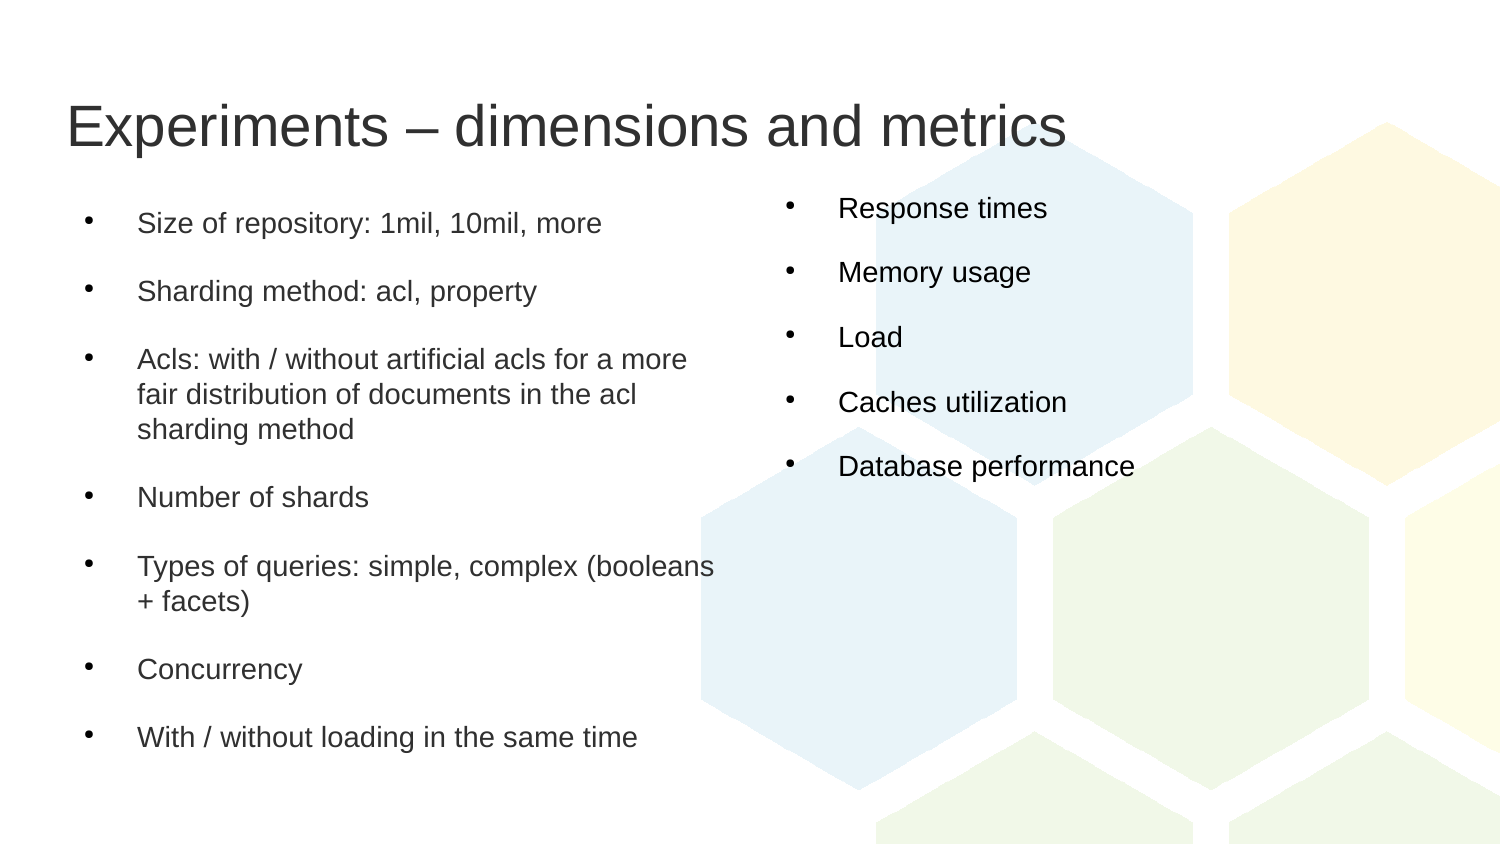

# Experiments – dimensions and metrics
Size of repository: 1mil, 10mil, more
Sharding method: acl, property
Acls: with / without artificial acls for a more fair distribution of documents in the acl sharding method
Number of shards
Types of queries: simple, complex (booleans + facets)
Concurrency
With / without loading in the same time
Response times
Memory usage
Load
Caches utilization
Database performance